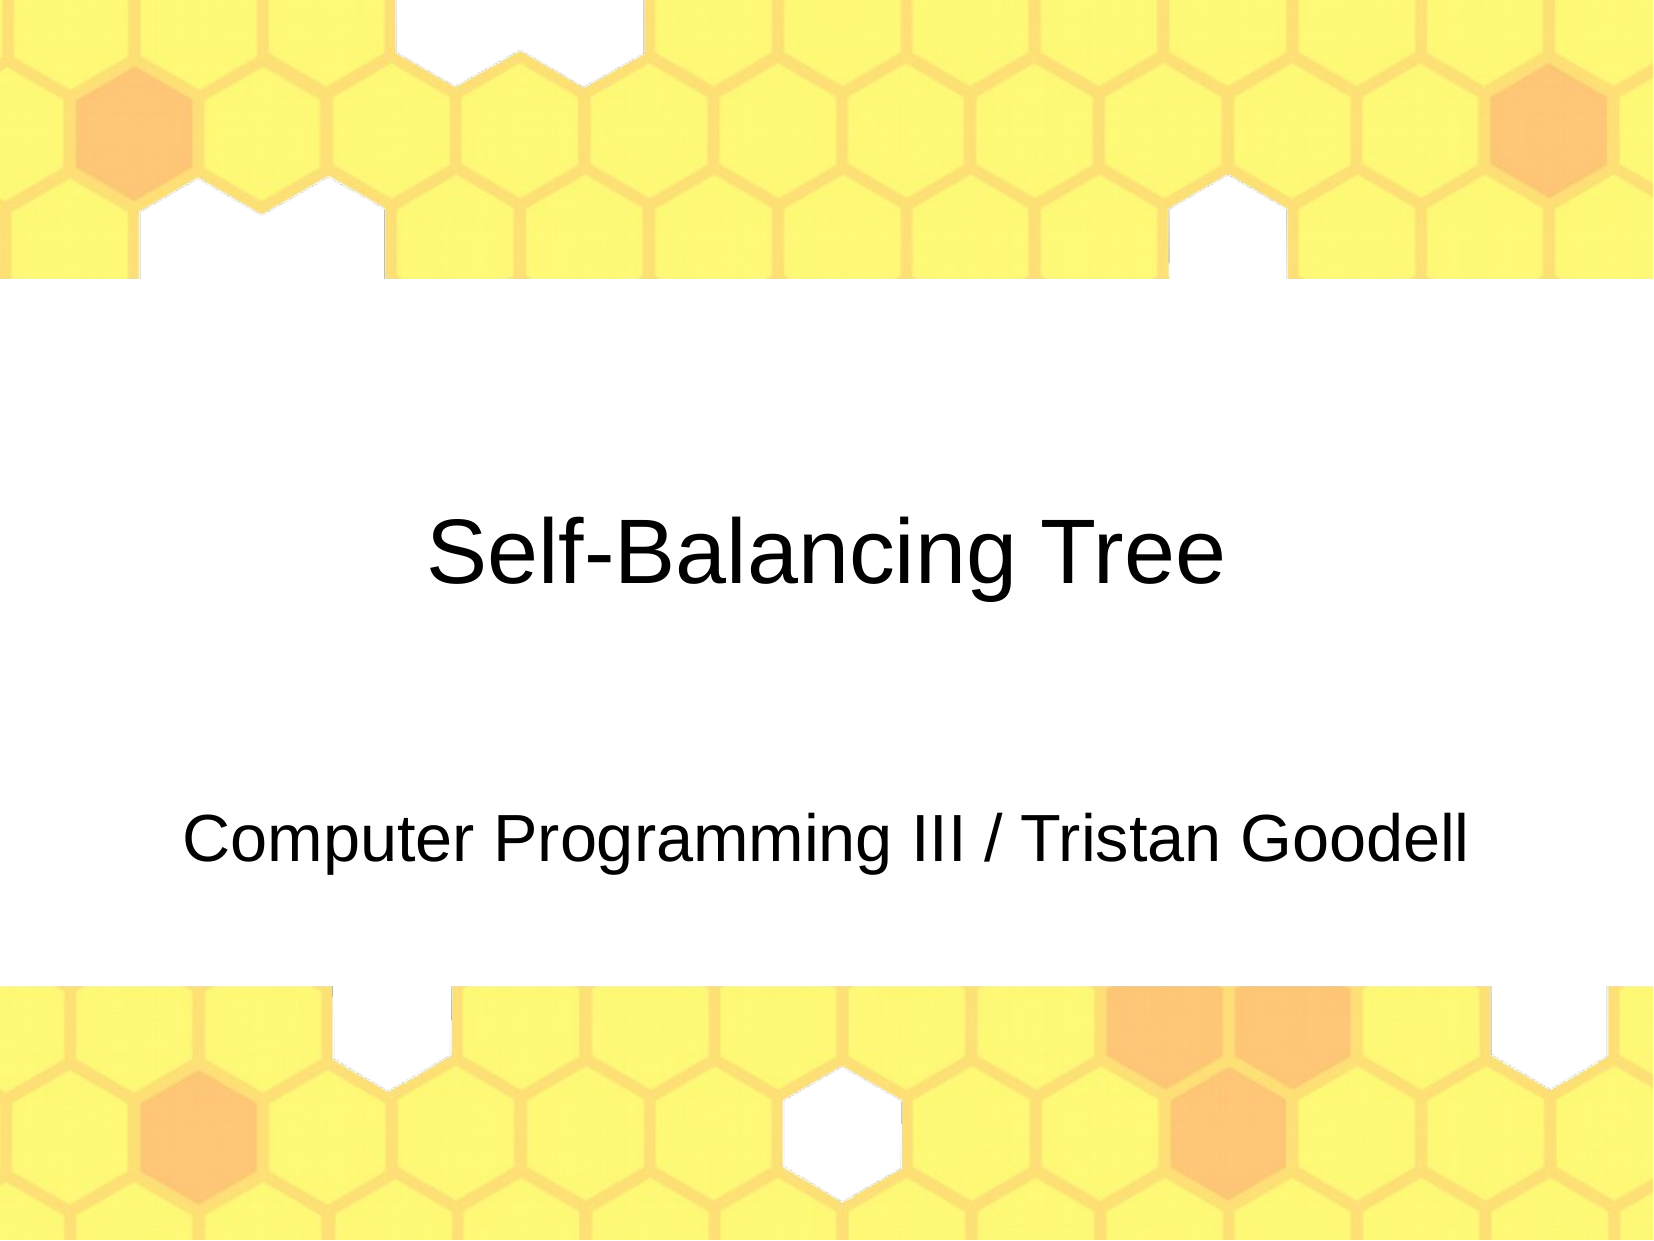

# Self-Balancing Tree
Computer Programming III / Tristan Goodell